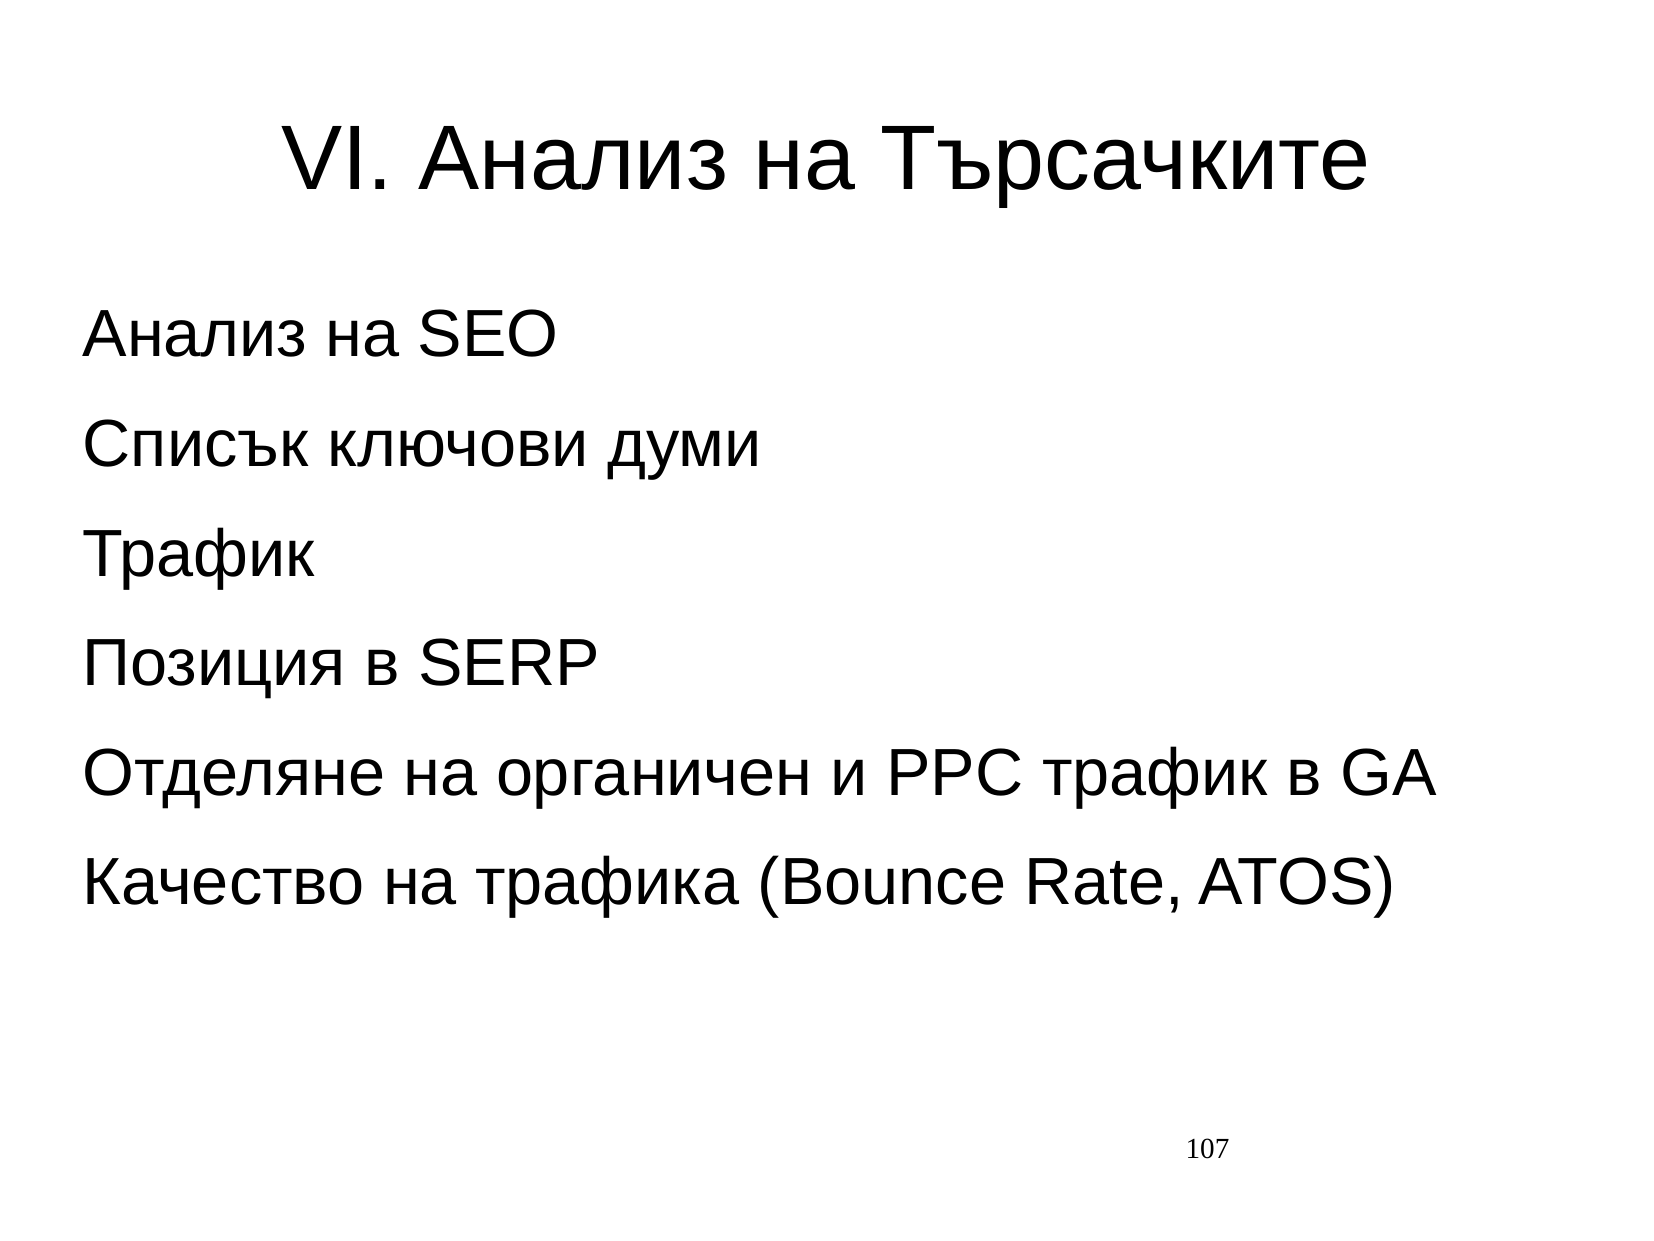

# VI. Анализ на Търсачките
Анализ на SEO
Списък ключови думи
Трафик
Позиция в SERP
Отделяне на органичен и PPC трафик в GA
Качество на трафика (Bounce Rate, ATOS)